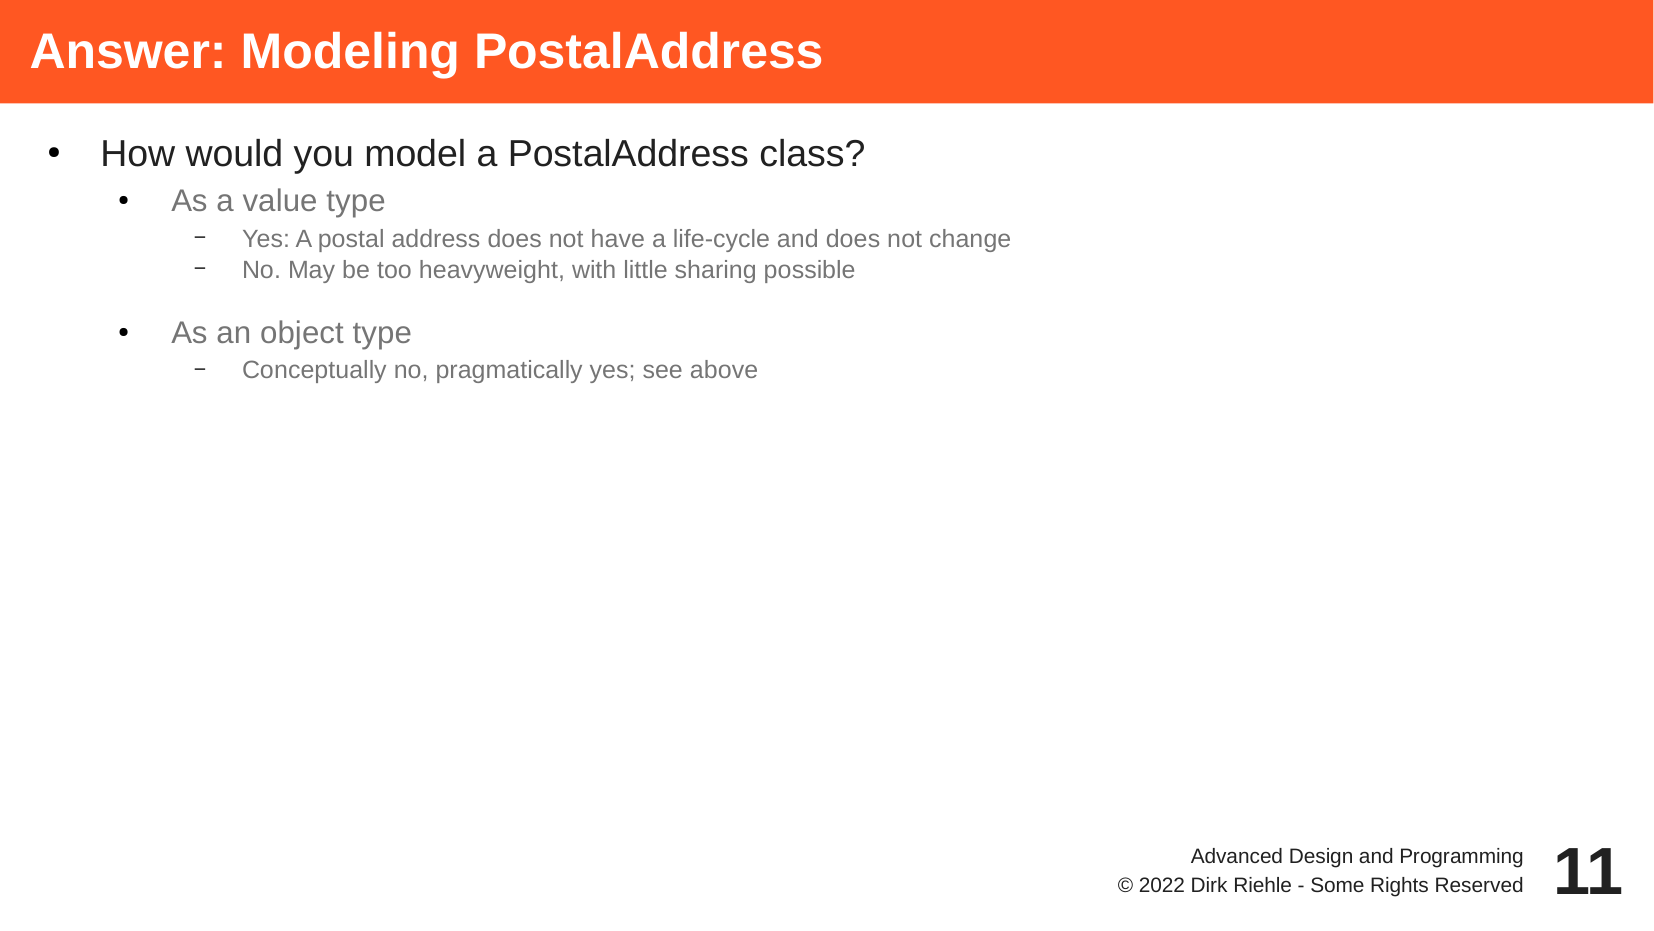

# Answer: Modeling PostalAddress
How would you model a PostalAddress class?
As a value type
Yes: A postal address does not have a life-cycle and does not change
No. May be too heavyweight, with little sharing possible
As an object type
Conceptually no, pragmatically yes; see above
Advanced Design and Programming
11
© 2022 Dirk Riehle - Some Rights Reserved